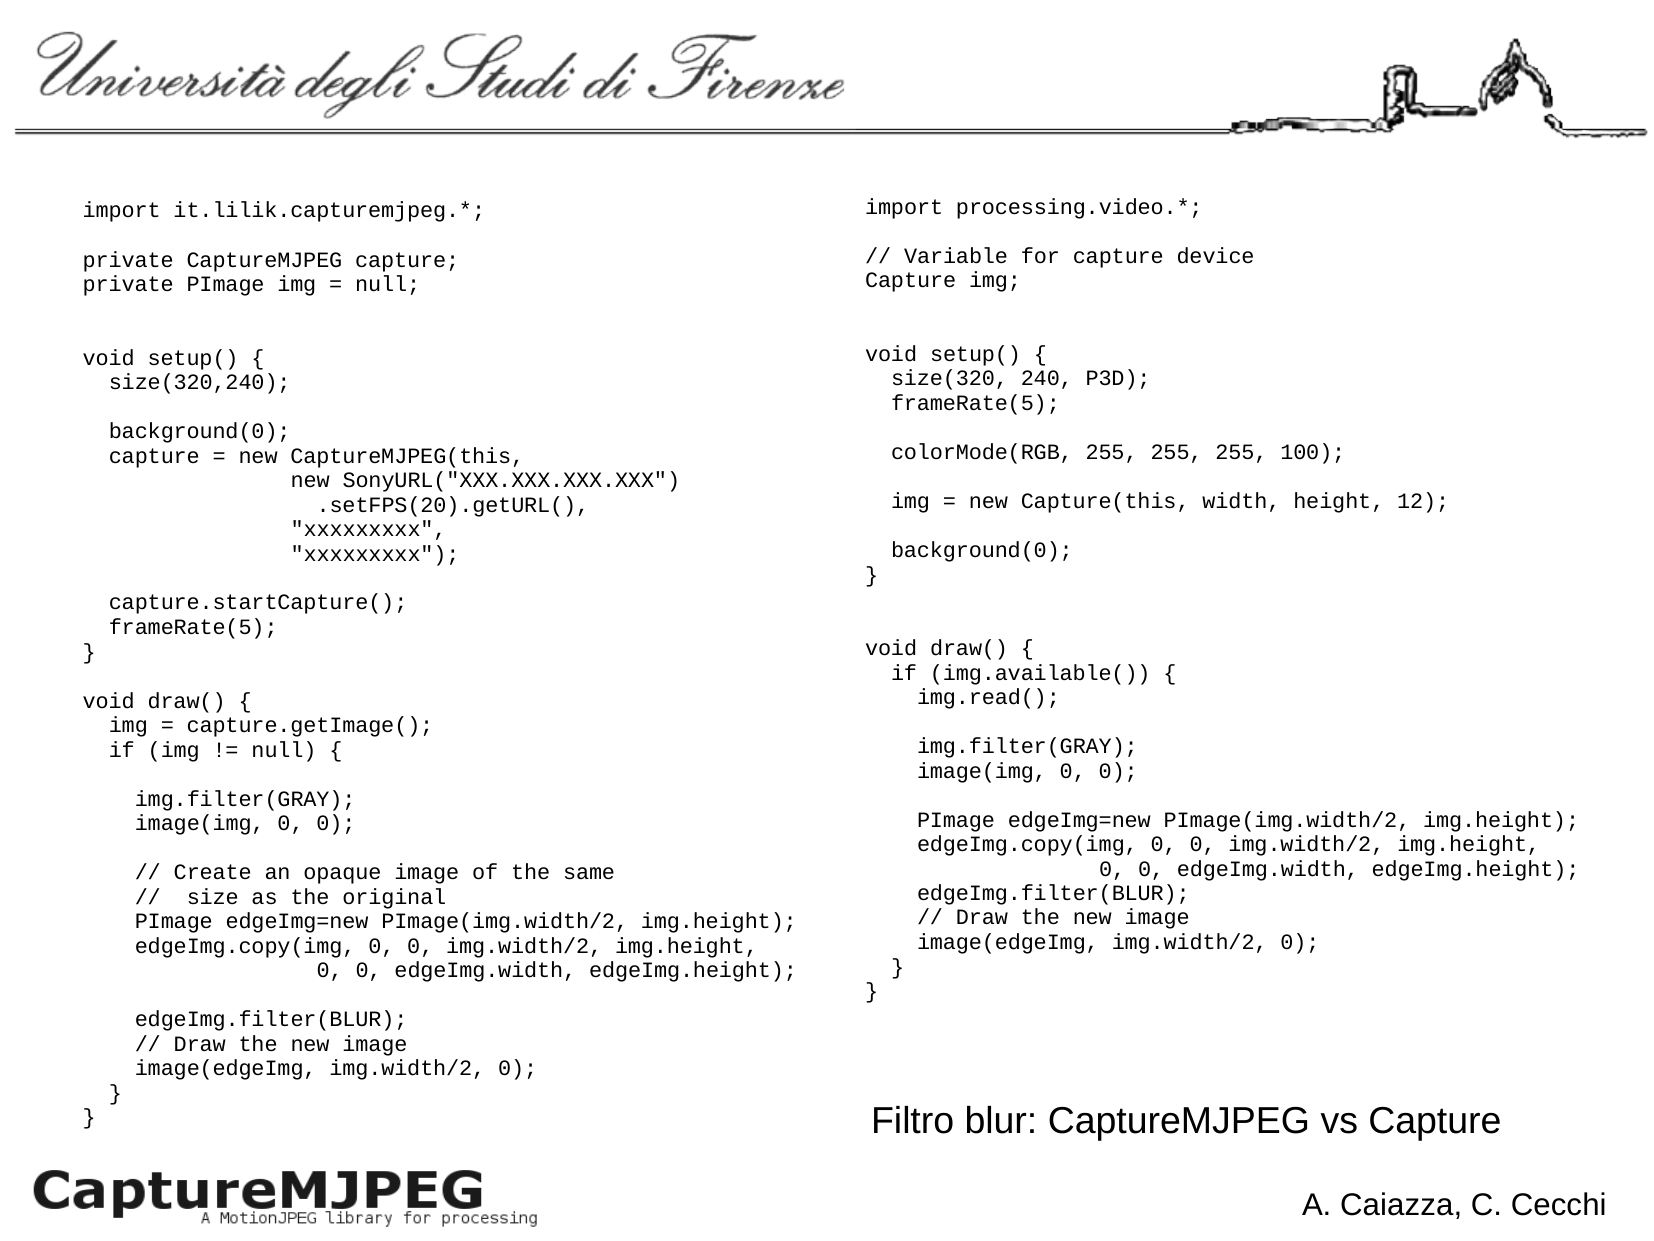

import processing.video.*;
// Variable for capture device
Capture img;
void setup() {
 size(320, 240, P3D);
 frameRate(5);
 colorMode(RGB, 255, 255, 255, 100);
 img = new Capture(this, width, height, 12);
 background(0);
}
void draw() {
 if (img.available()) {
 img.read();
 img.filter(GRAY);
 image(img, 0, 0);
 PImage edgeImg=new PImage(img.width/2, img.height);
 edgeImg.copy(img, 0, 0, img.width/2, img.height,
 0, 0, edgeImg.width, edgeImg.height);
 edgeImg.filter(BLUR);
 // Draw the new image
 image(edgeImg, img.width/2, 0);
 }
}
import it.lilik.capturemjpeg.*;
private CaptureMJPEG capture;
private PImage img = null;
void setup() {
 size(320,240);
 background(0);
 capture = new CaptureMJPEG(this,
 new SonyURL("XXX.XXX.XXX.XXX")
 .setFPS(20).getURL(),
 "xxxxxxxxx",
 "xxxxxxxxx");
 capture.startCapture();
 frameRate(5);
}
void draw() {
 img = capture.getImage();
 if (img != null) {
 img.filter(GRAY);
 image(img, 0, 0);
 // Create an opaque image of the same
 // size as the original
 PImage edgeImg=new PImage(img.width/2, img.height);
 edgeImg.copy(img, 0, 0, img.width/2, img.height,
 0, 0, edgeImg.width, edgeImg.height);
 edgeImg.filter(BLUR);
 // Draw the new image
 image(edgeImg, img.width/2, 0);
 }
}
Filtro blur: CaptureMJPEG vs Capture